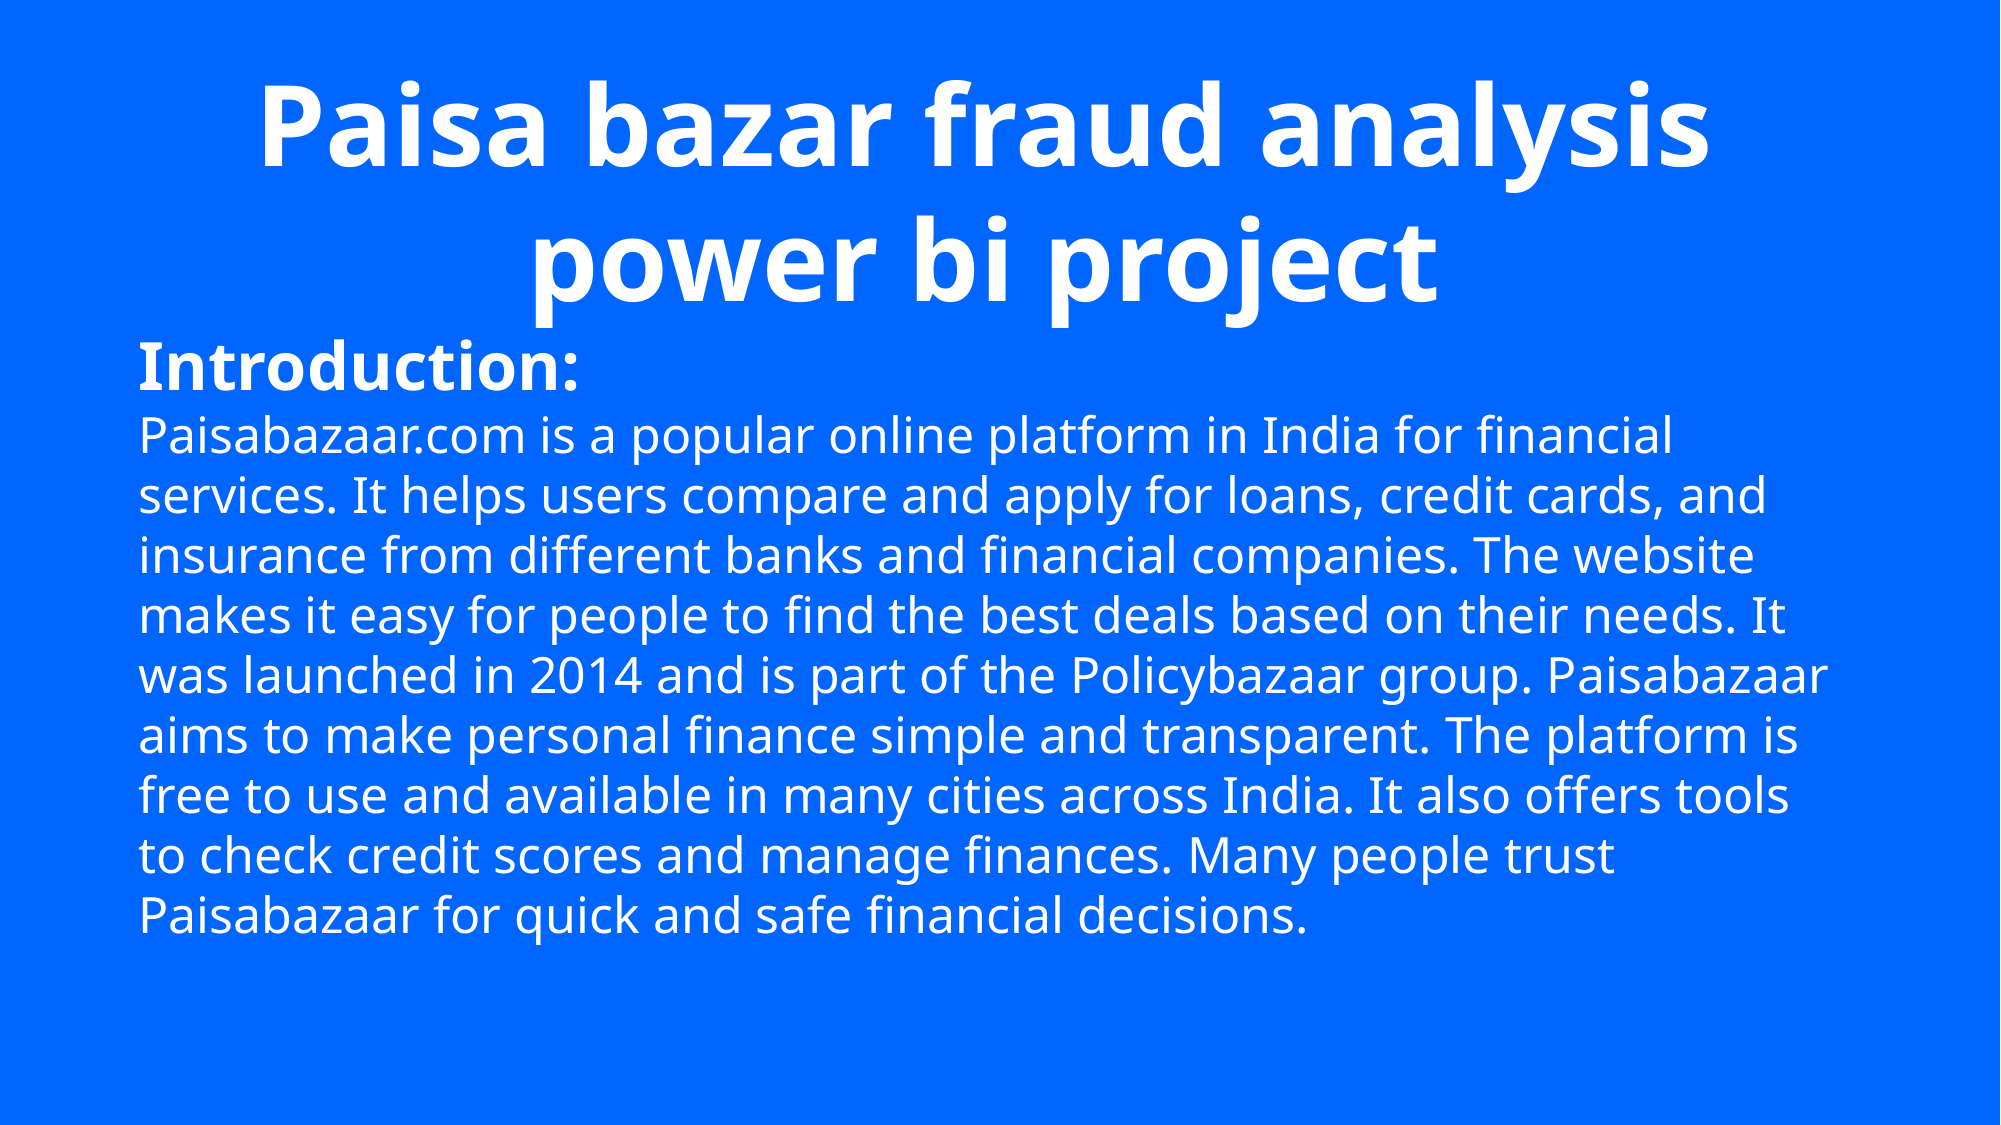

Paisa bazar fraud analysis power bi project
Introduction:
Paisabazaar.com is a popular online platform in India for financial services. It helps users compare and apply for loans, credit cards, and insurance from different banks and financial companies. The website makes it easy for people to find the best deals based on their needs. It was launched in 2014 and is part of the Policybazaar group. Paisabazaar aims to make personal finance simple and transparent. The platform is free to use and available in many cities across India. It also offers tools to check credit scores and manage finances. Many people trust Paisabazaar for quick and safe financial decisions.